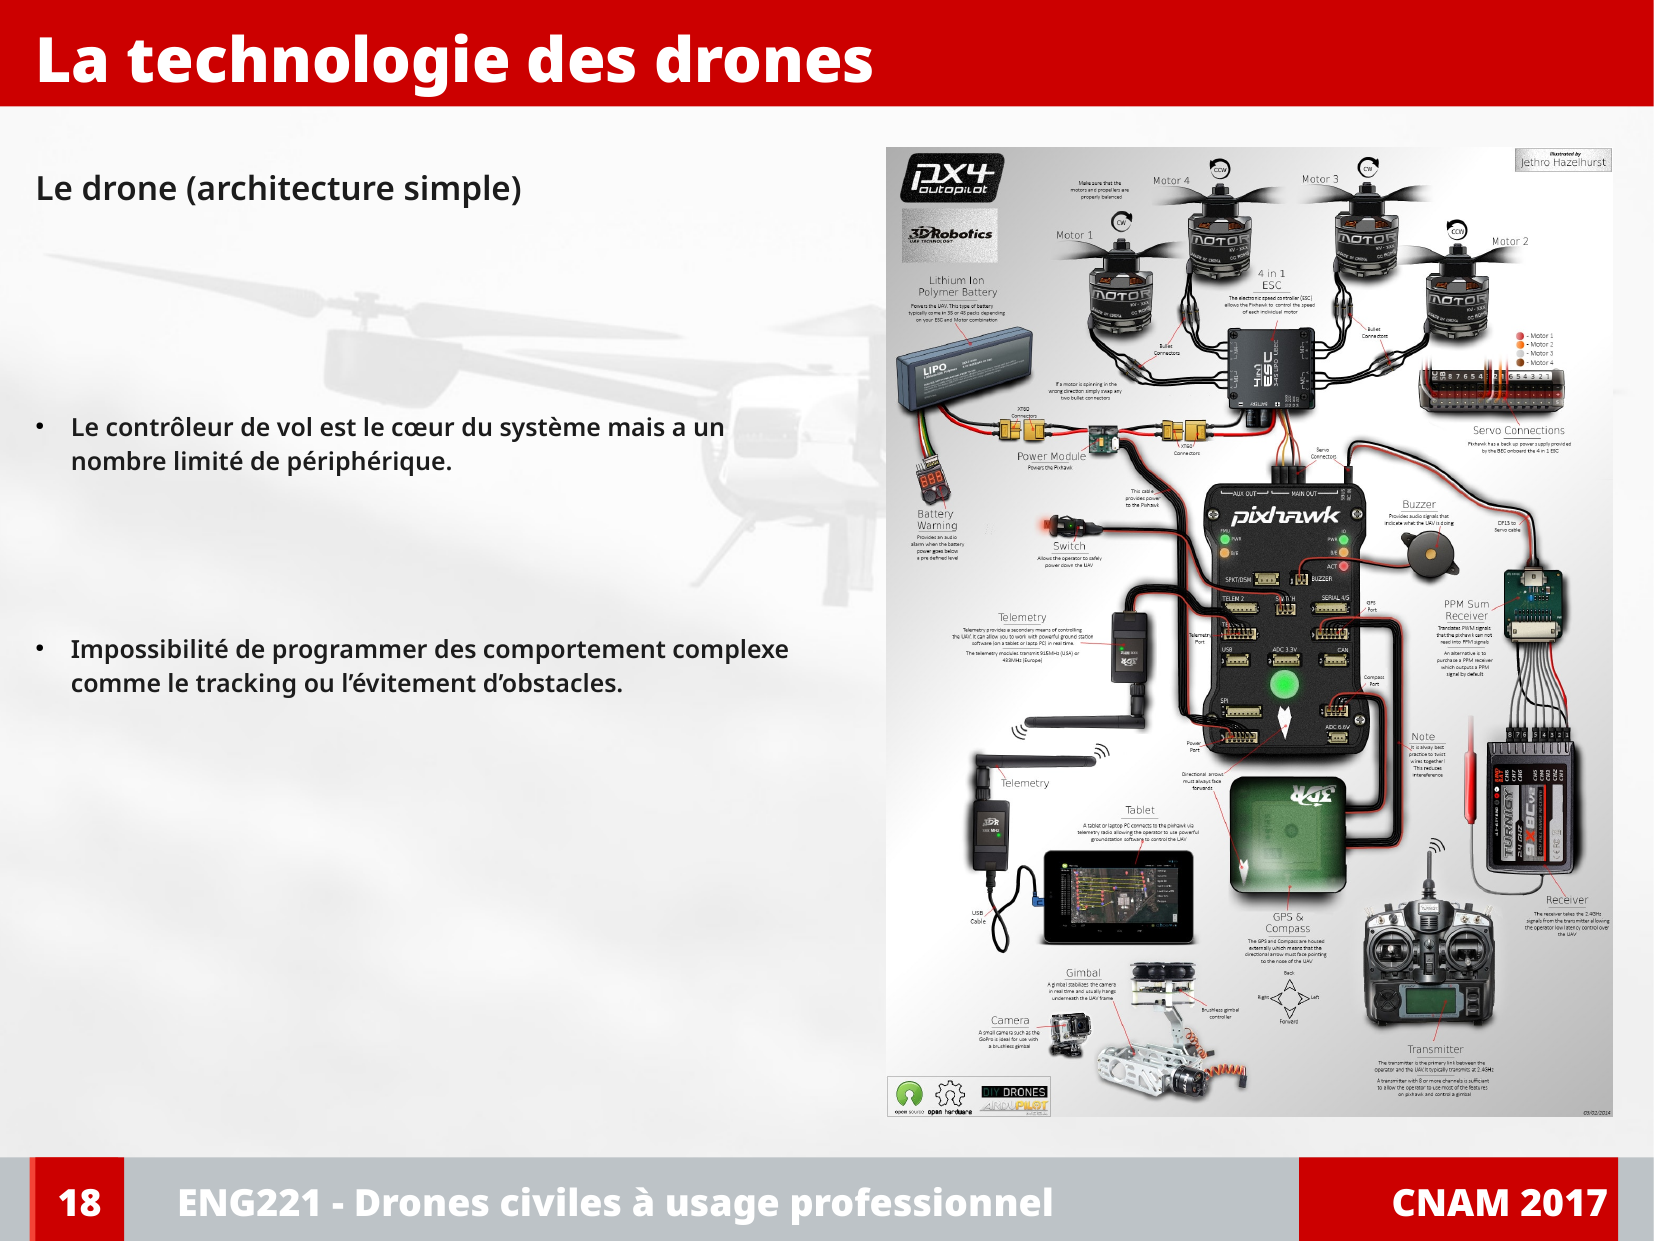

# La technologie des drones
Le drone (architecture simple)
Le contrôleur de vol est le cœur du système mais a un nombre limité de périphérique.
Impossibilité de programmer des comportement complexe comme le tracking ou l’évitement d’obstacles.
18
ENG221 - Drones civiles à usage professionnel